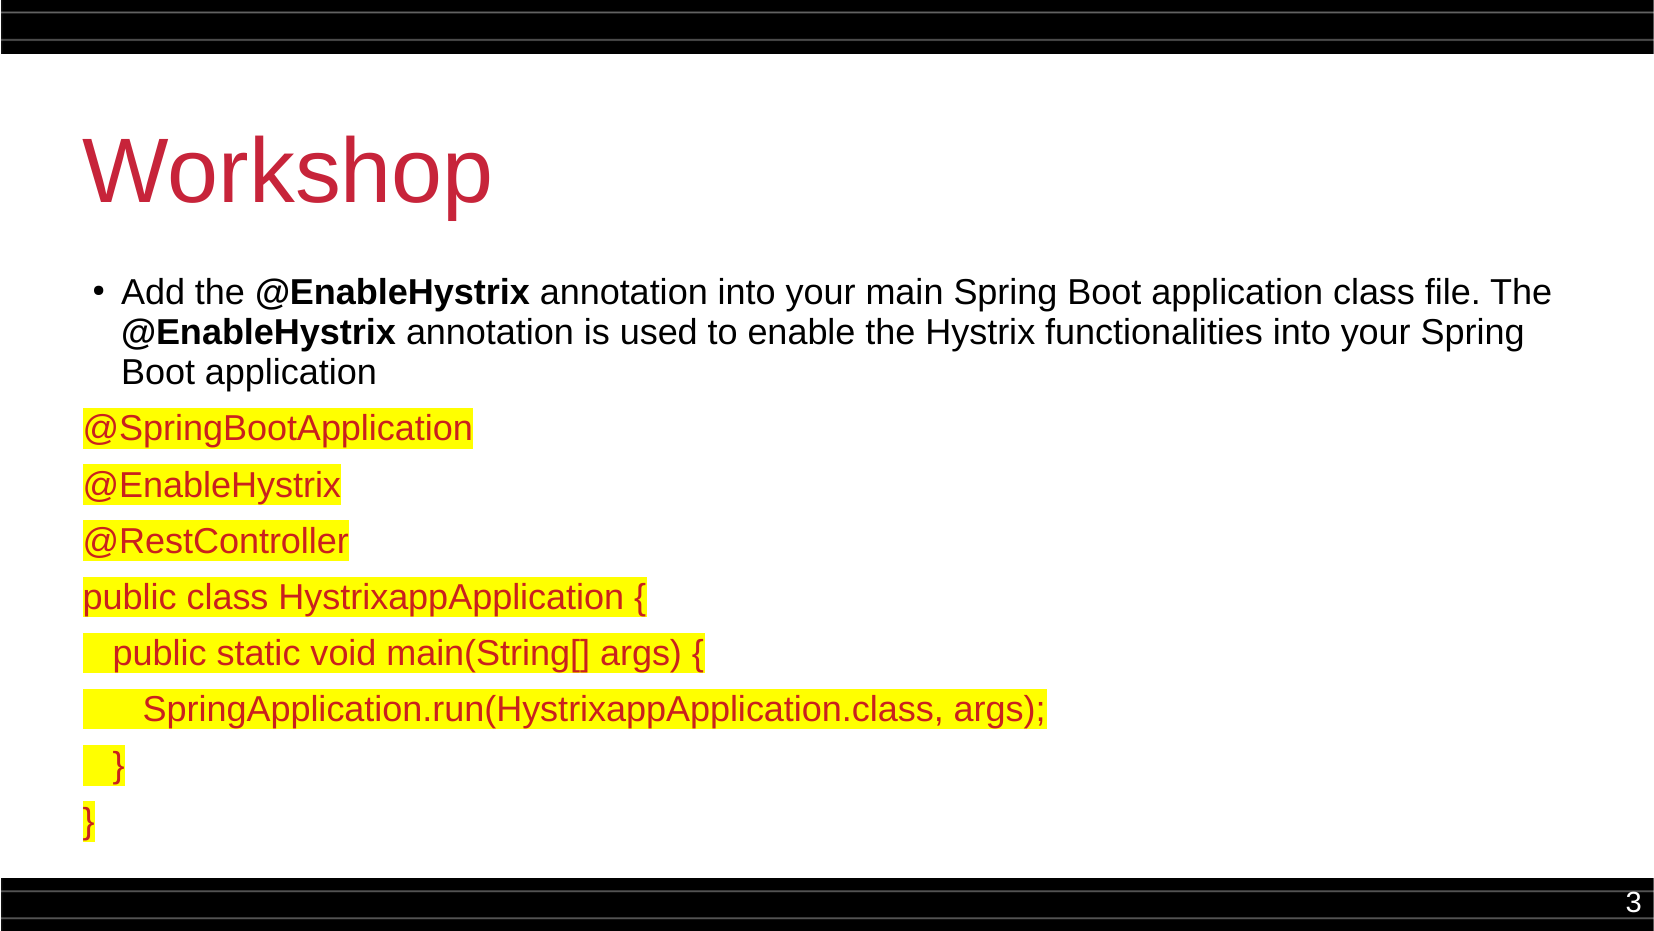

# Workshop
Add the @EnableHystrix annotation into your main Spring Boot application class file. The @EnableHystrix annotation is used to enable the Hystrix functionalities into your Spring Boot application
@SpringBootApplication
@EnableHystrix
@RestController
public class HystrixappApplication {
 public static void main(String[] args) {
 SpringApplication.run(HystrixappApplication.class, args);
 }
}